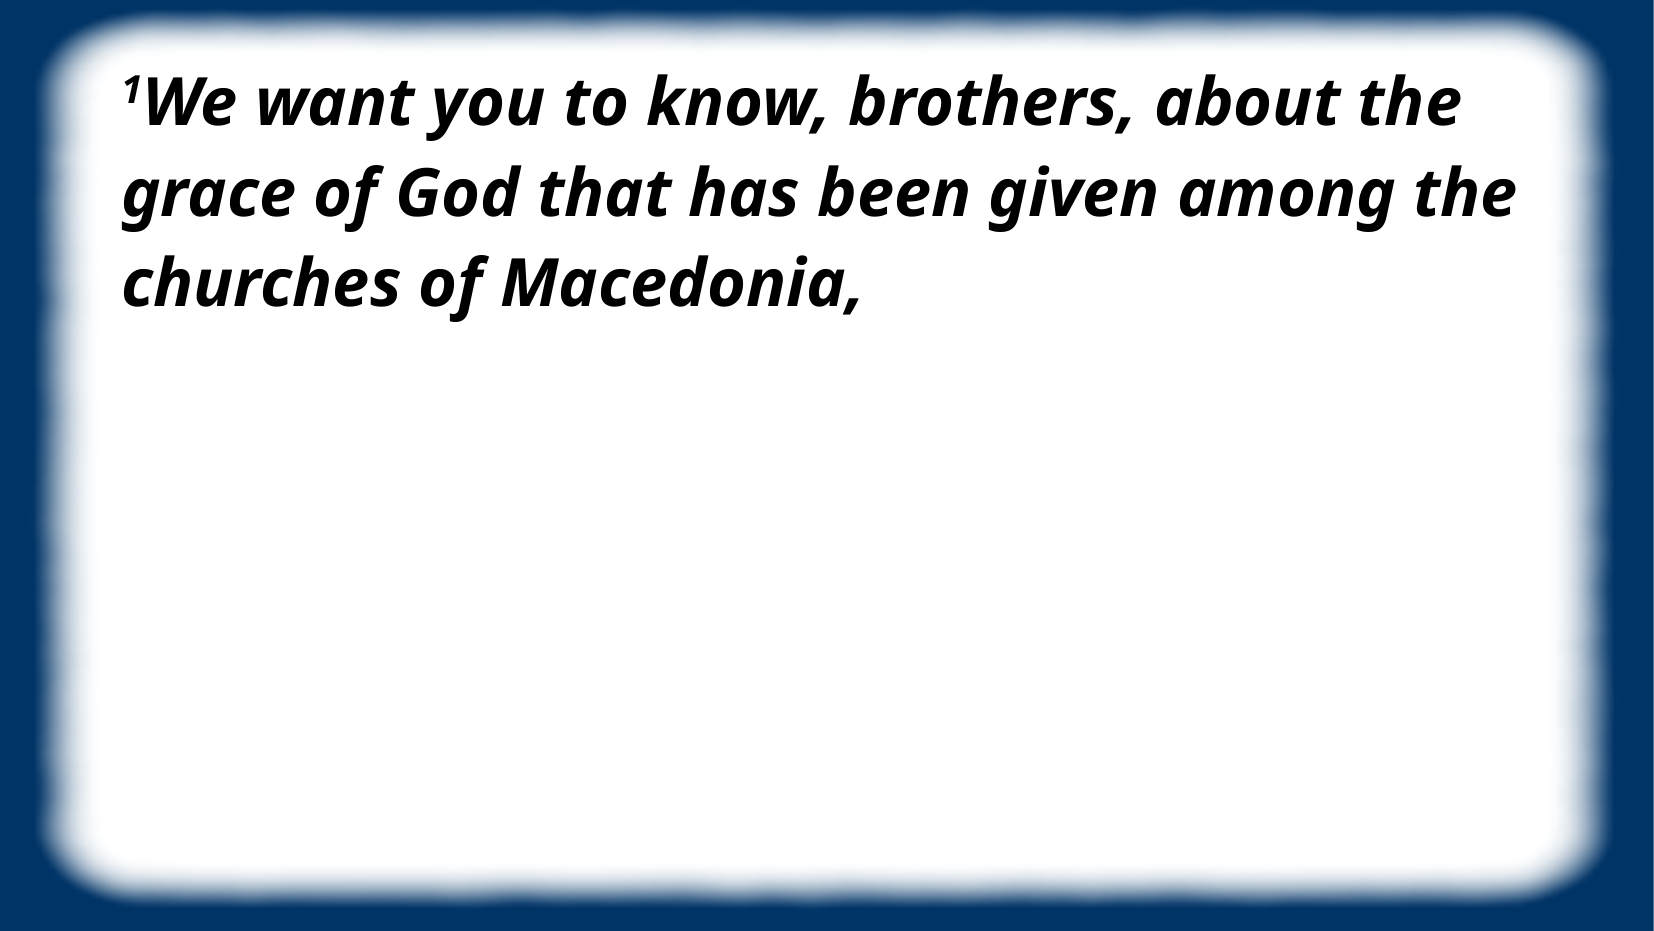

1We want you to know, brothers, about the grace of God that has been given among the churches of Macedonia,